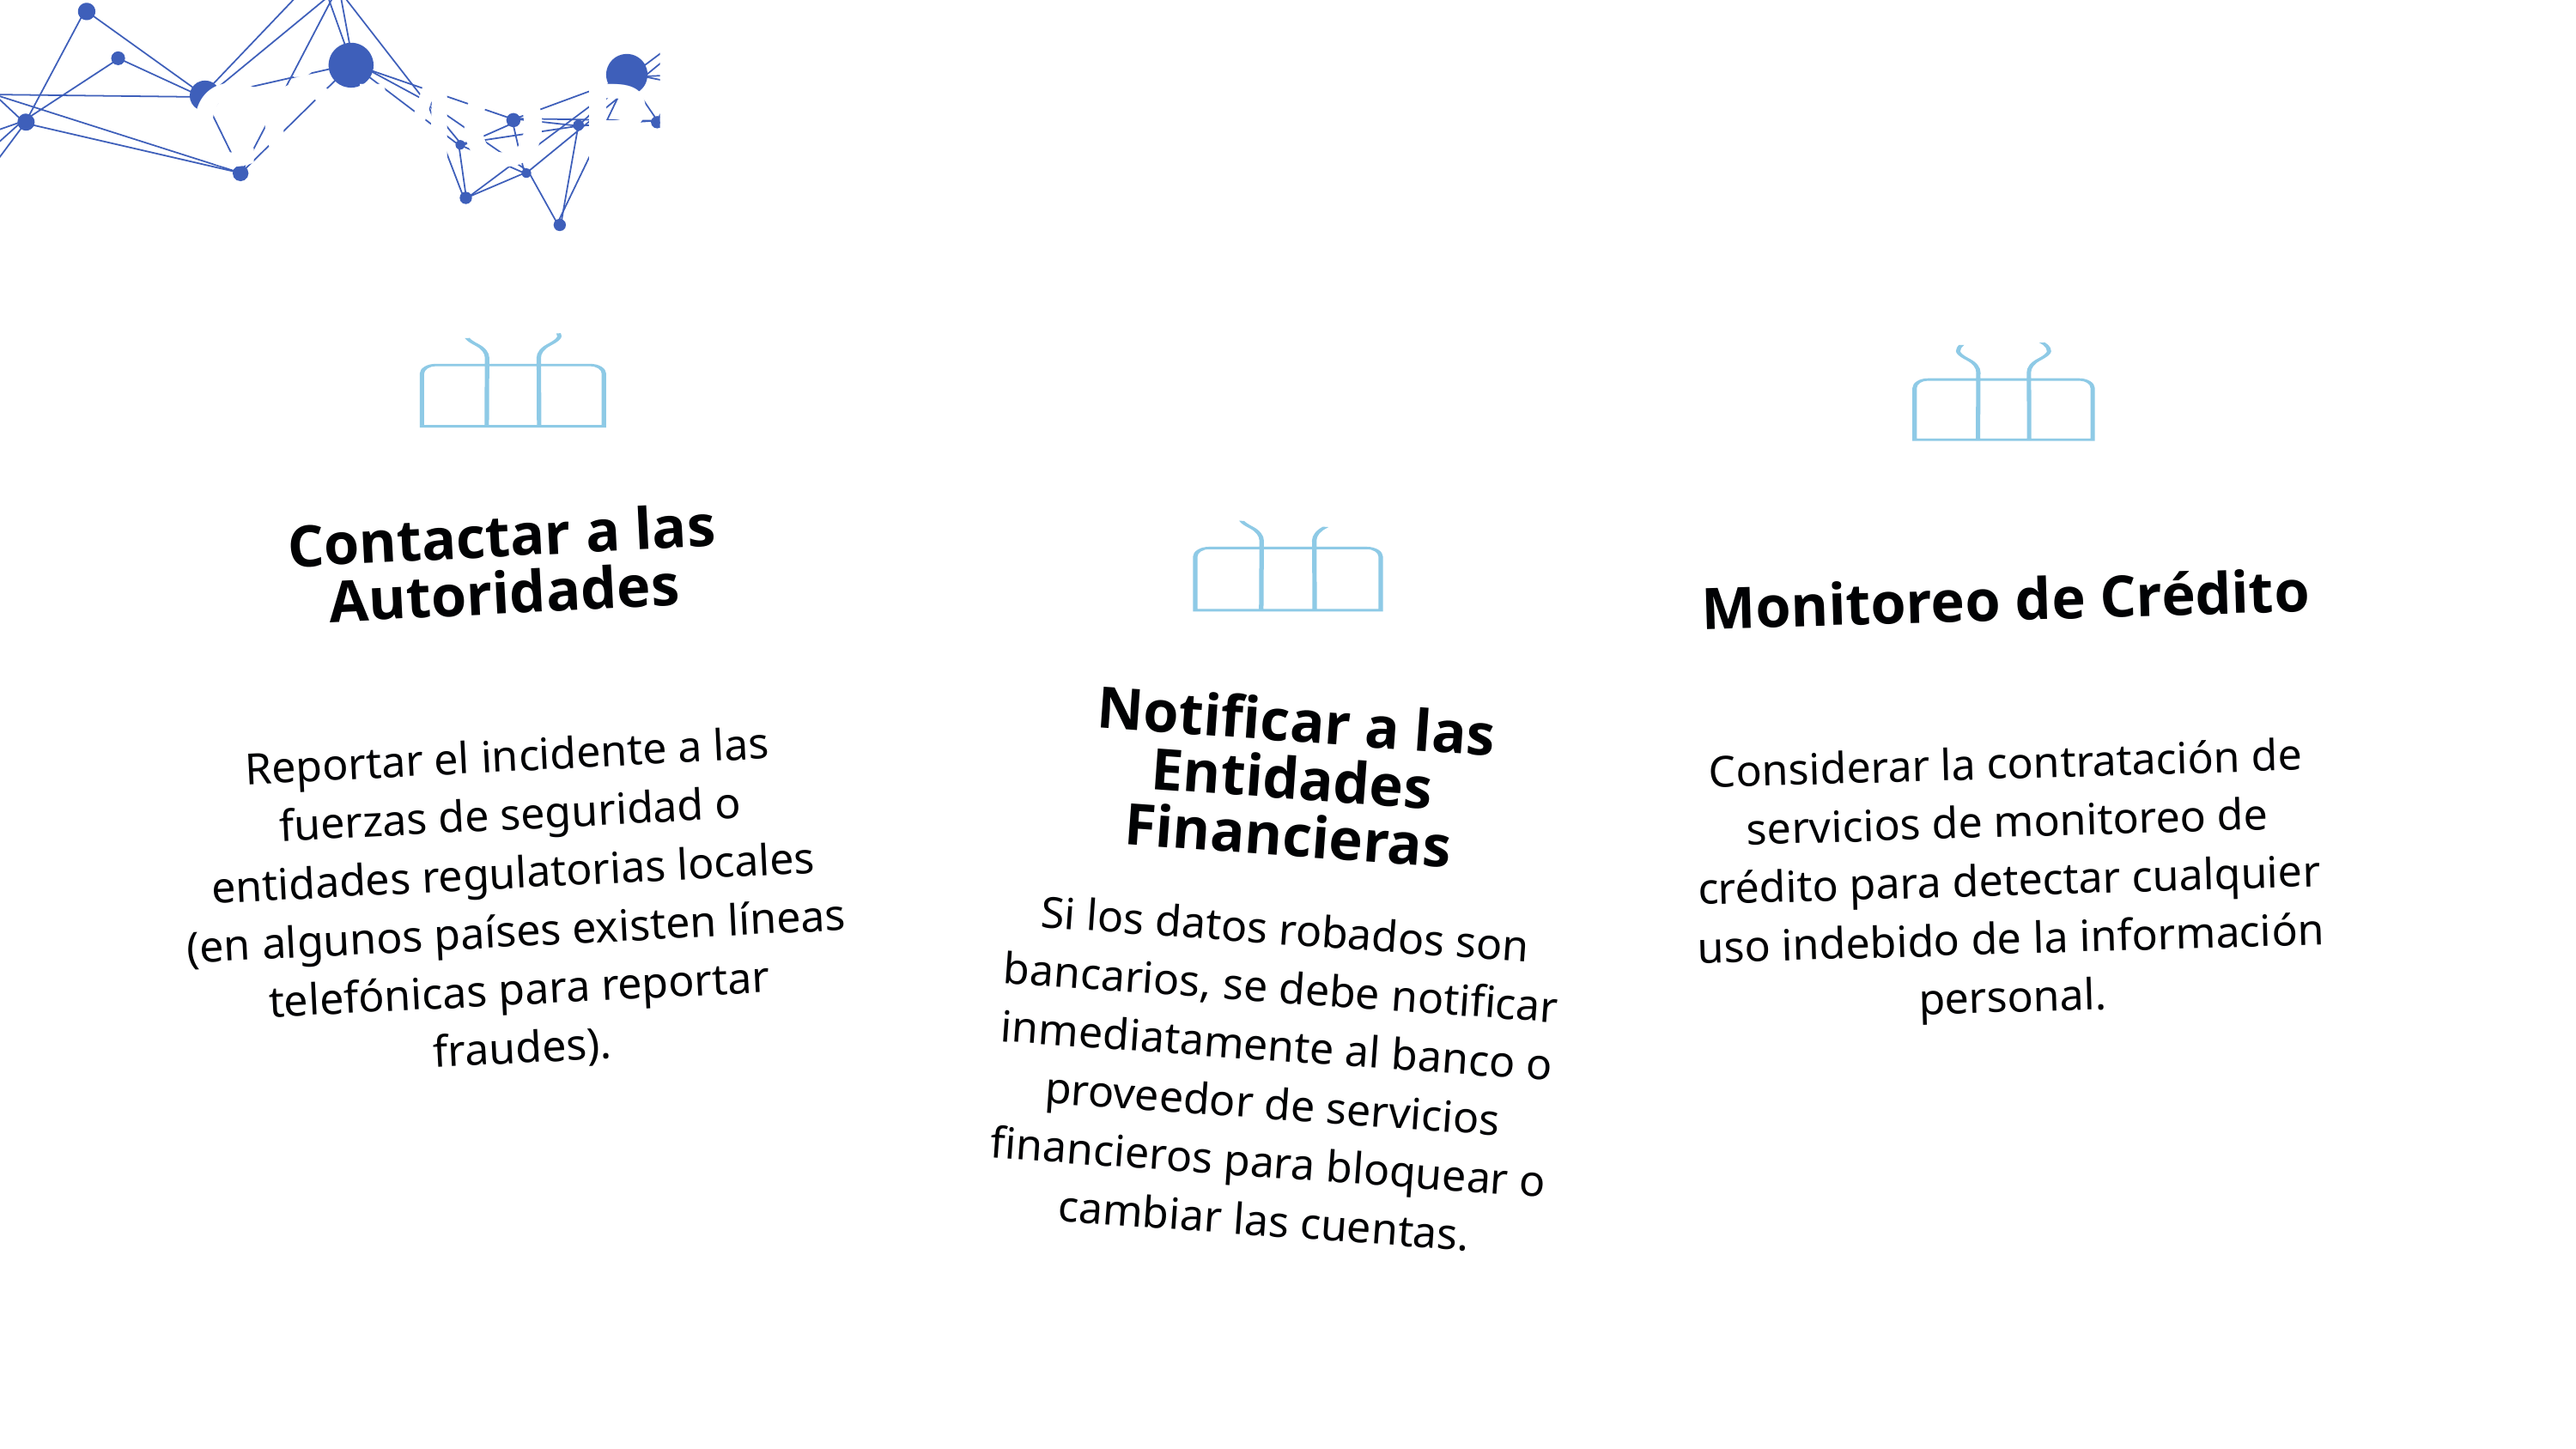

CÓMO REACCIONAR EN CASO DE ROBO DE INFORMACIÓN
Contactar a las Autoridades
Monitoreo de Crédito
Notificar a las Entidades Financieras
Si los datos robados son bancarios, se debe notificar inmediatamente al banco o proveedor de servicios financieros para bloquear o cambiar las cuentas.
Reportar el incidente a las fuerzas de seguridad o entidades regulatorias locales (en algunos países existen líneas telefónicas para reportar fraudes).
Considerar la contratación de servicios de monitoreo de crédito para detectar cualquier uso indebido de la información personal.